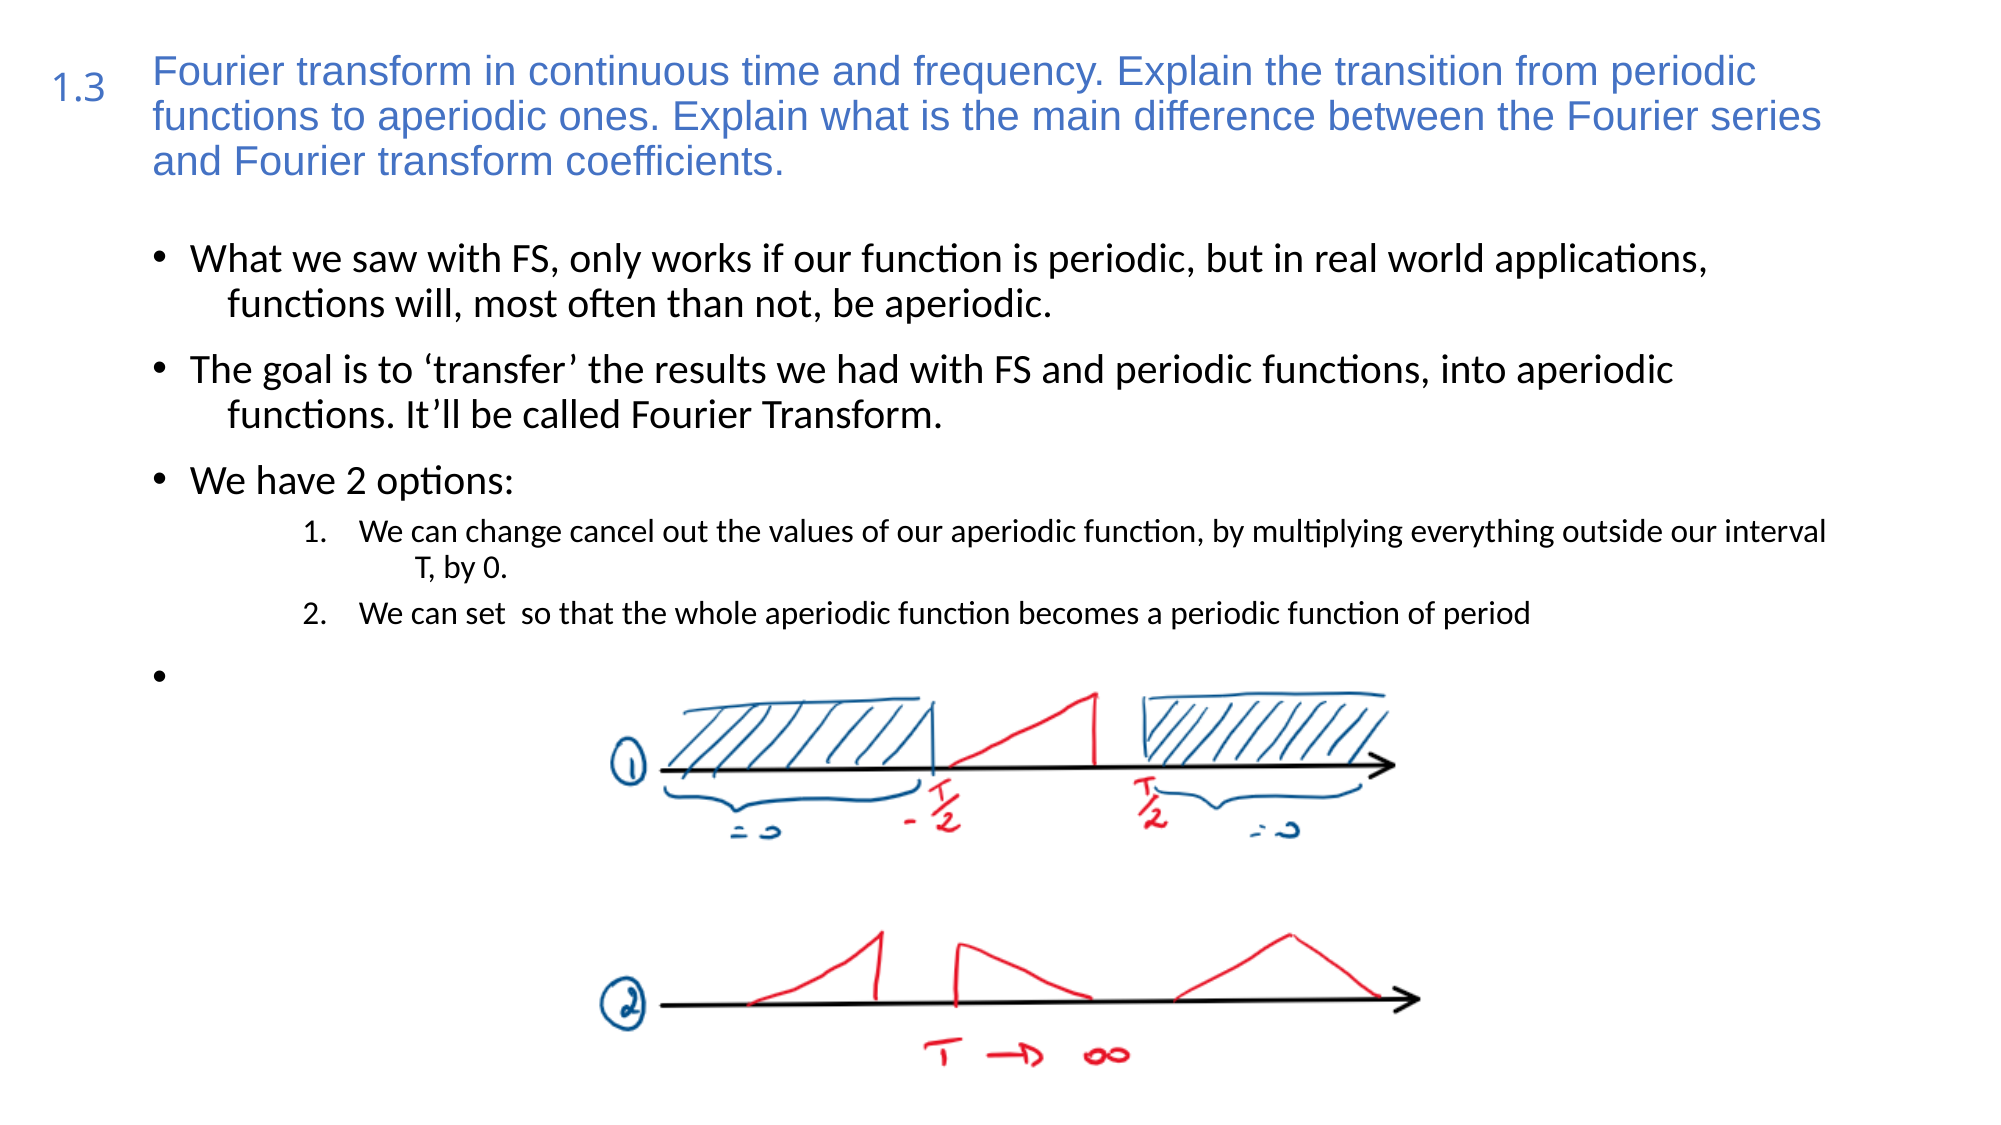

# Fourier transform in continuous time and frequency. Explain the transition from periodic functions to aperiodic ones. Explain what is the main difference between the Fourier series and Fourier transform coefficients.
1.3
What we saw with FS, only works if our function is periodic, but in real world applications, functions will, most often than not, be aperiodic.
The goal is to ‘transfer’ the results we had with FS and periodic functions, into aperiodic functions. It’ll be called Fourier Transform.
We have 2 options:
We can change cancel out the values of our aperiodic function, by multiplying everything outside our interval T, by 0.
We can set so that the whole aperiodic function becomes a periodic function of period